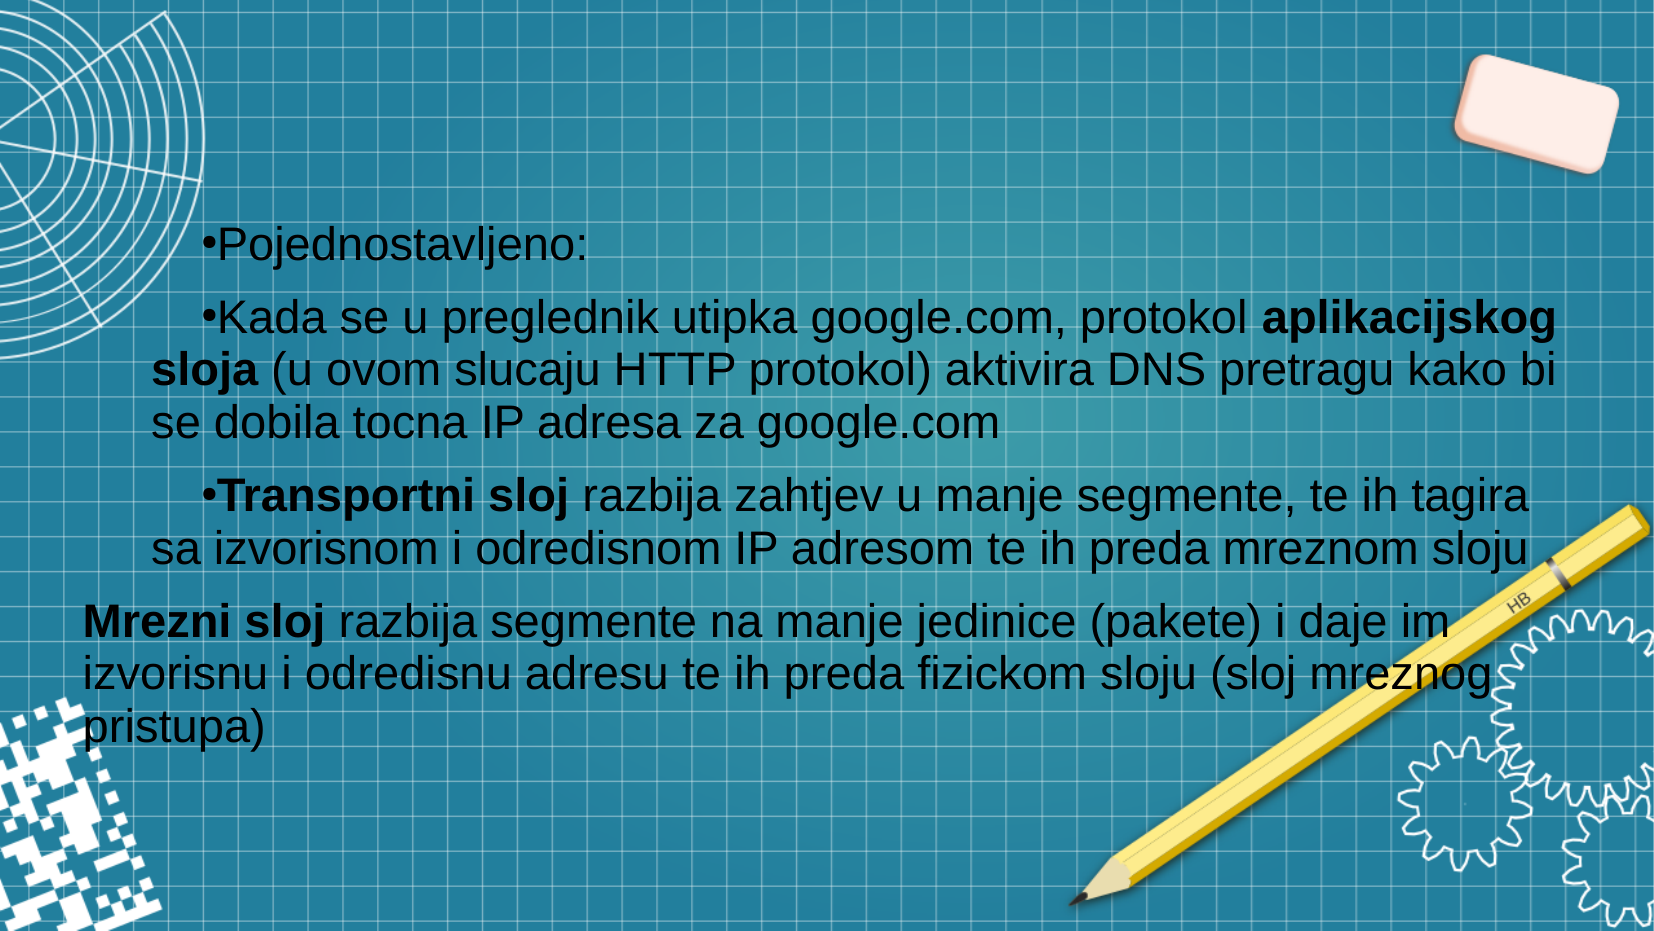

#
Pojednostavljeno:
Kada se u preglednik utipka google.com, protokol aplikacijskog sloja (u ovom slucaju HTTP protokol) aktivira DNS pretragu kako bi se dobila tocna IP adresa za google.com
Transportni sloj razbija zahtjev u manje segmente, te ih tagira sa izvorisnom i odredisnom IP adresom te ih preda mreznom sloju
Mrezni sloj razbija segmente na manje jedinice (pakete) i daje im izvorisnu i odredisnu adresu te ih preda fizickom sloju (sloj mreznog pristupa)